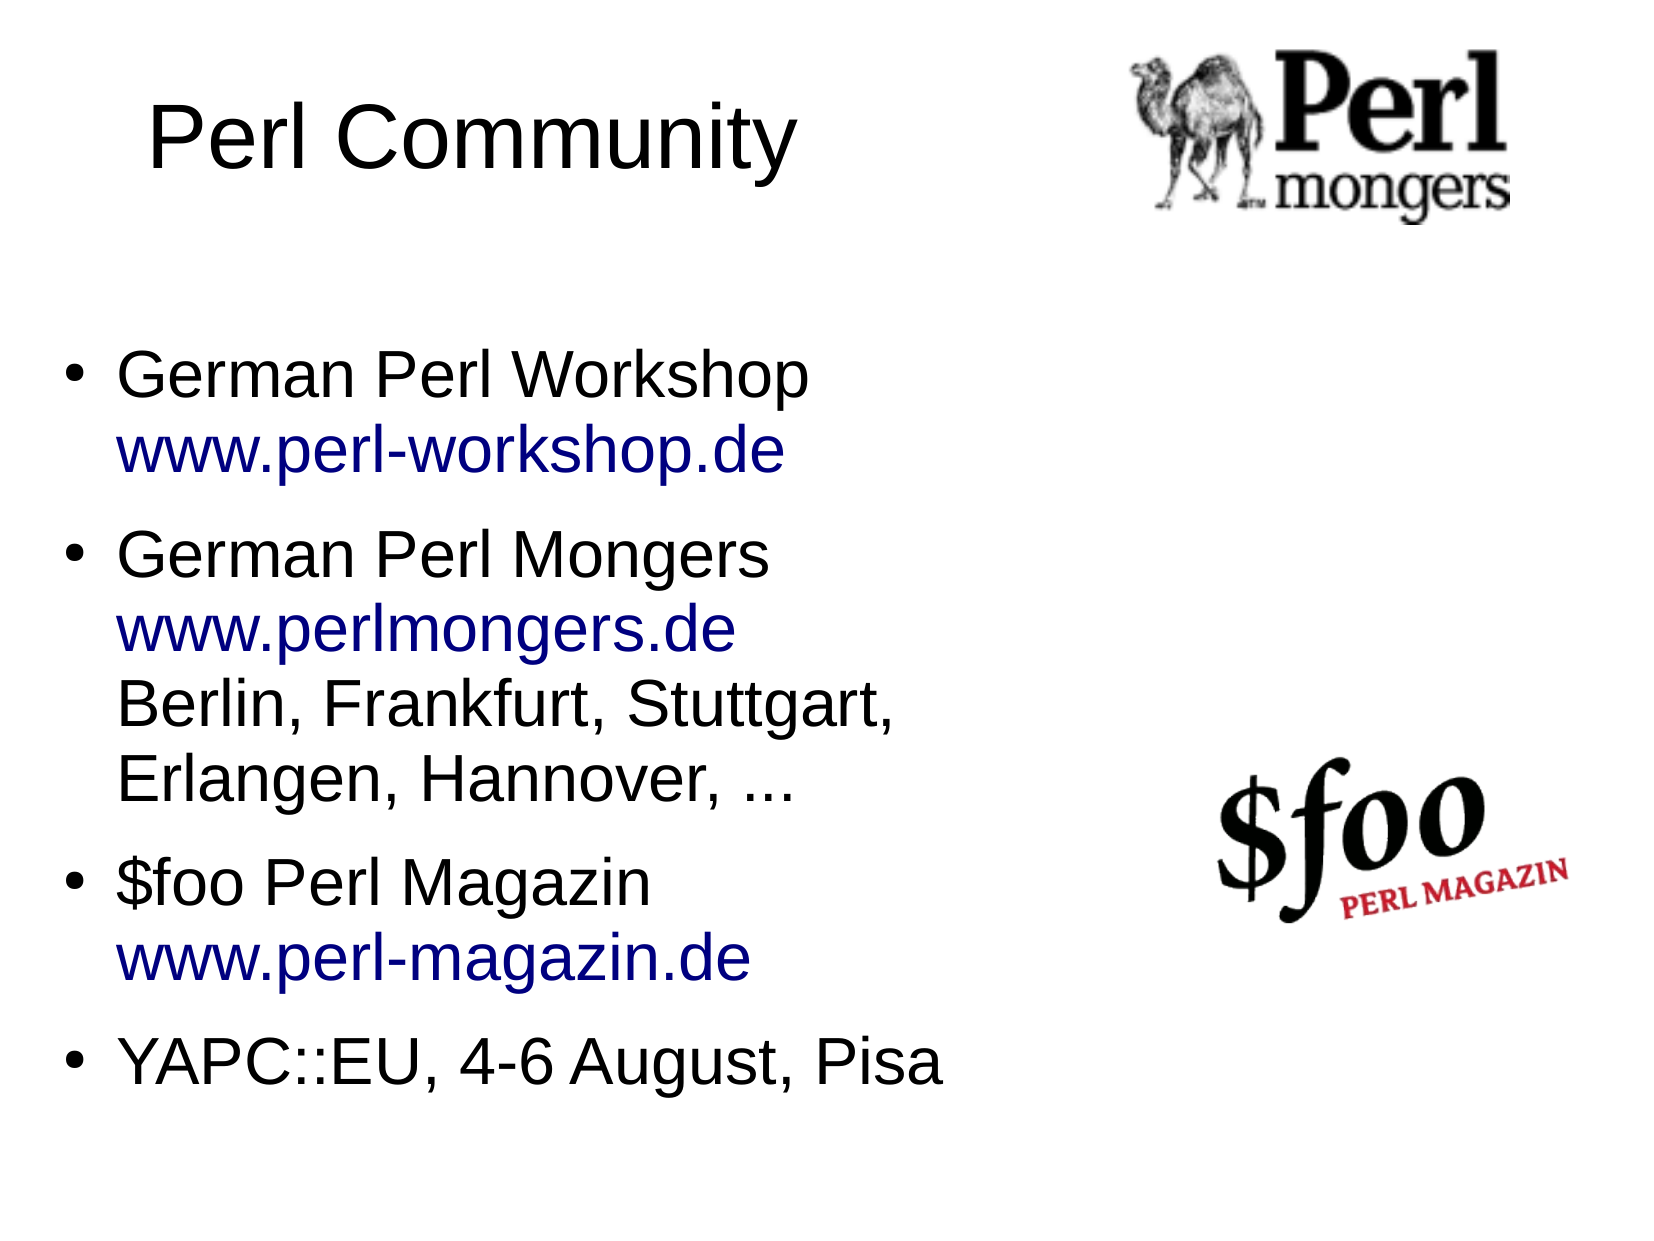

# Perl Community
German Perl Workshop www.perl-workshop.de
German Perl Mongers www.perlmongers.de Berlin, Frankfurt, Stuttgart, Erlangen, Hannover, ...
$foo Perl Magazin www.perl-magazin.de
YAPC::EU, 4-6 August, Pisa